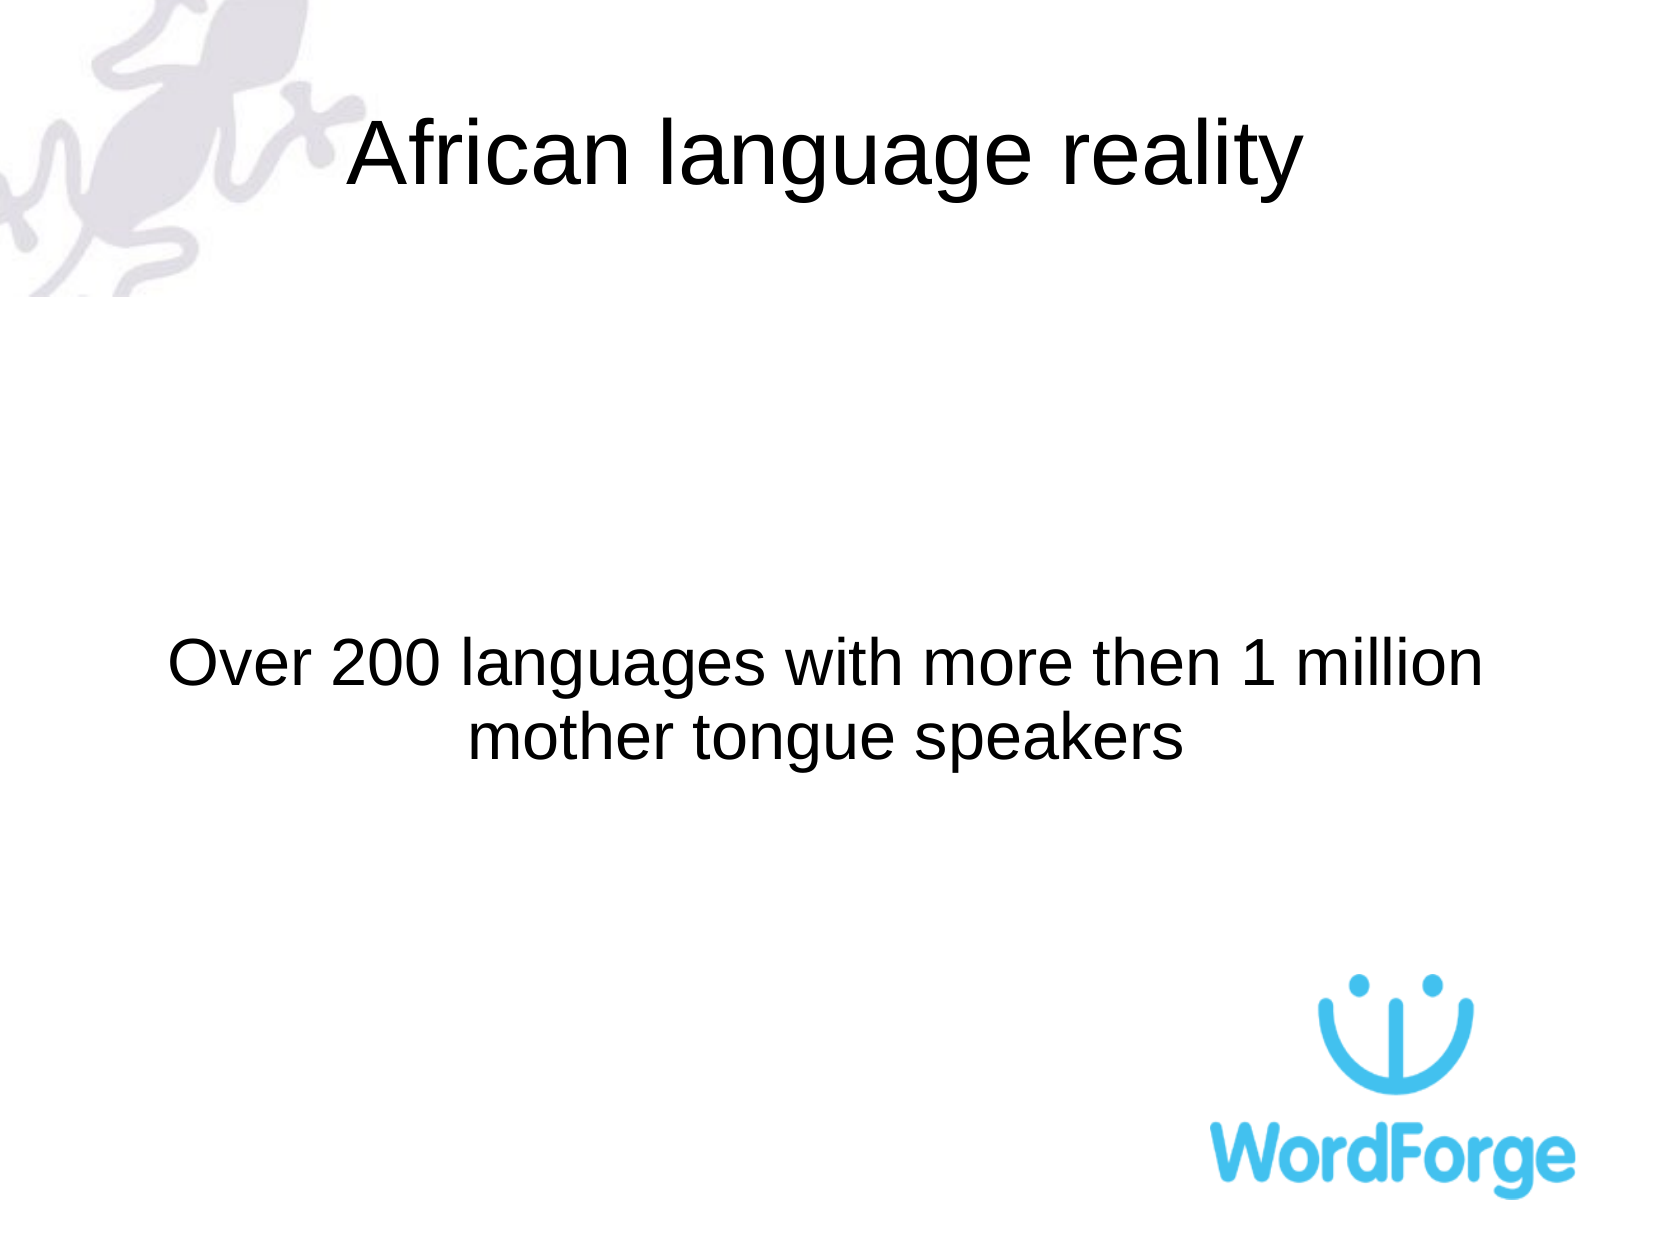

# African language reality
Over 200 languages with more then 1 million mother tongue speakers